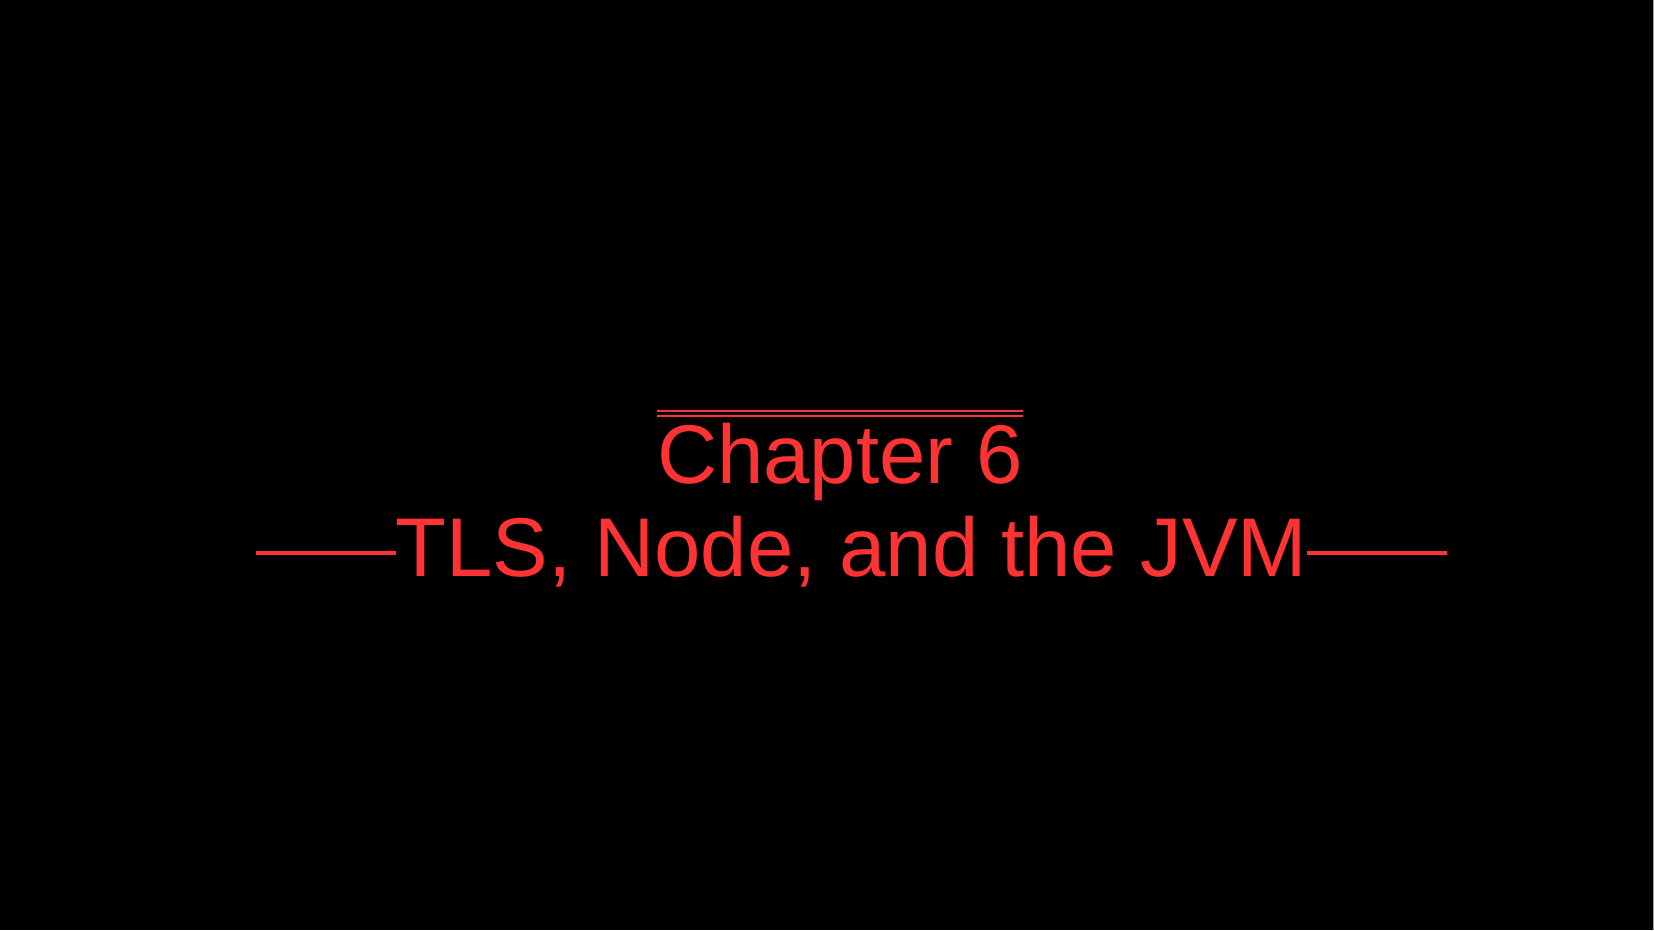

Chapter 6
 TLS, Node, and the JVM